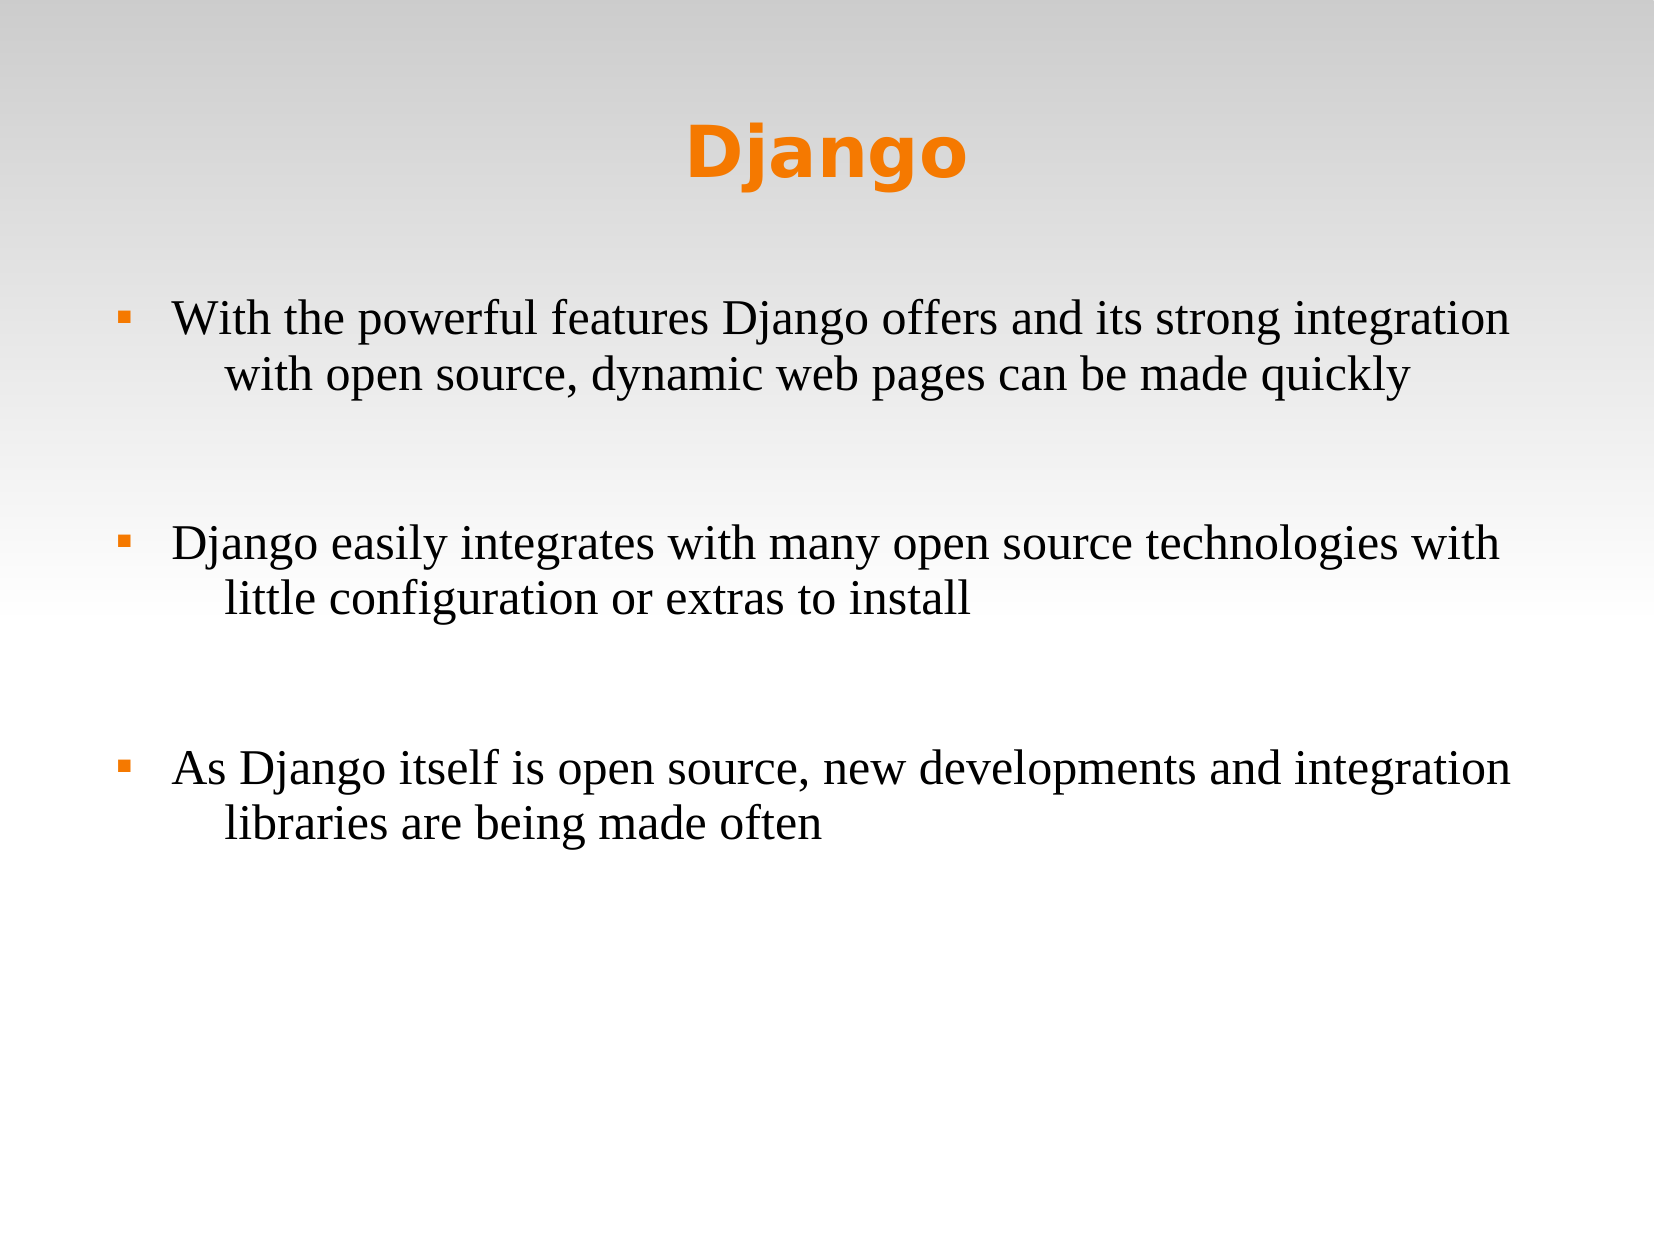

# Django
With the powerful features Django offers and its strong integration with open source, dynamic web pages can be made quickly
Django easily integrates with many open source technologies with little configuration or extras to install
As Django itself is open source, new developments and integration libraries are being made often